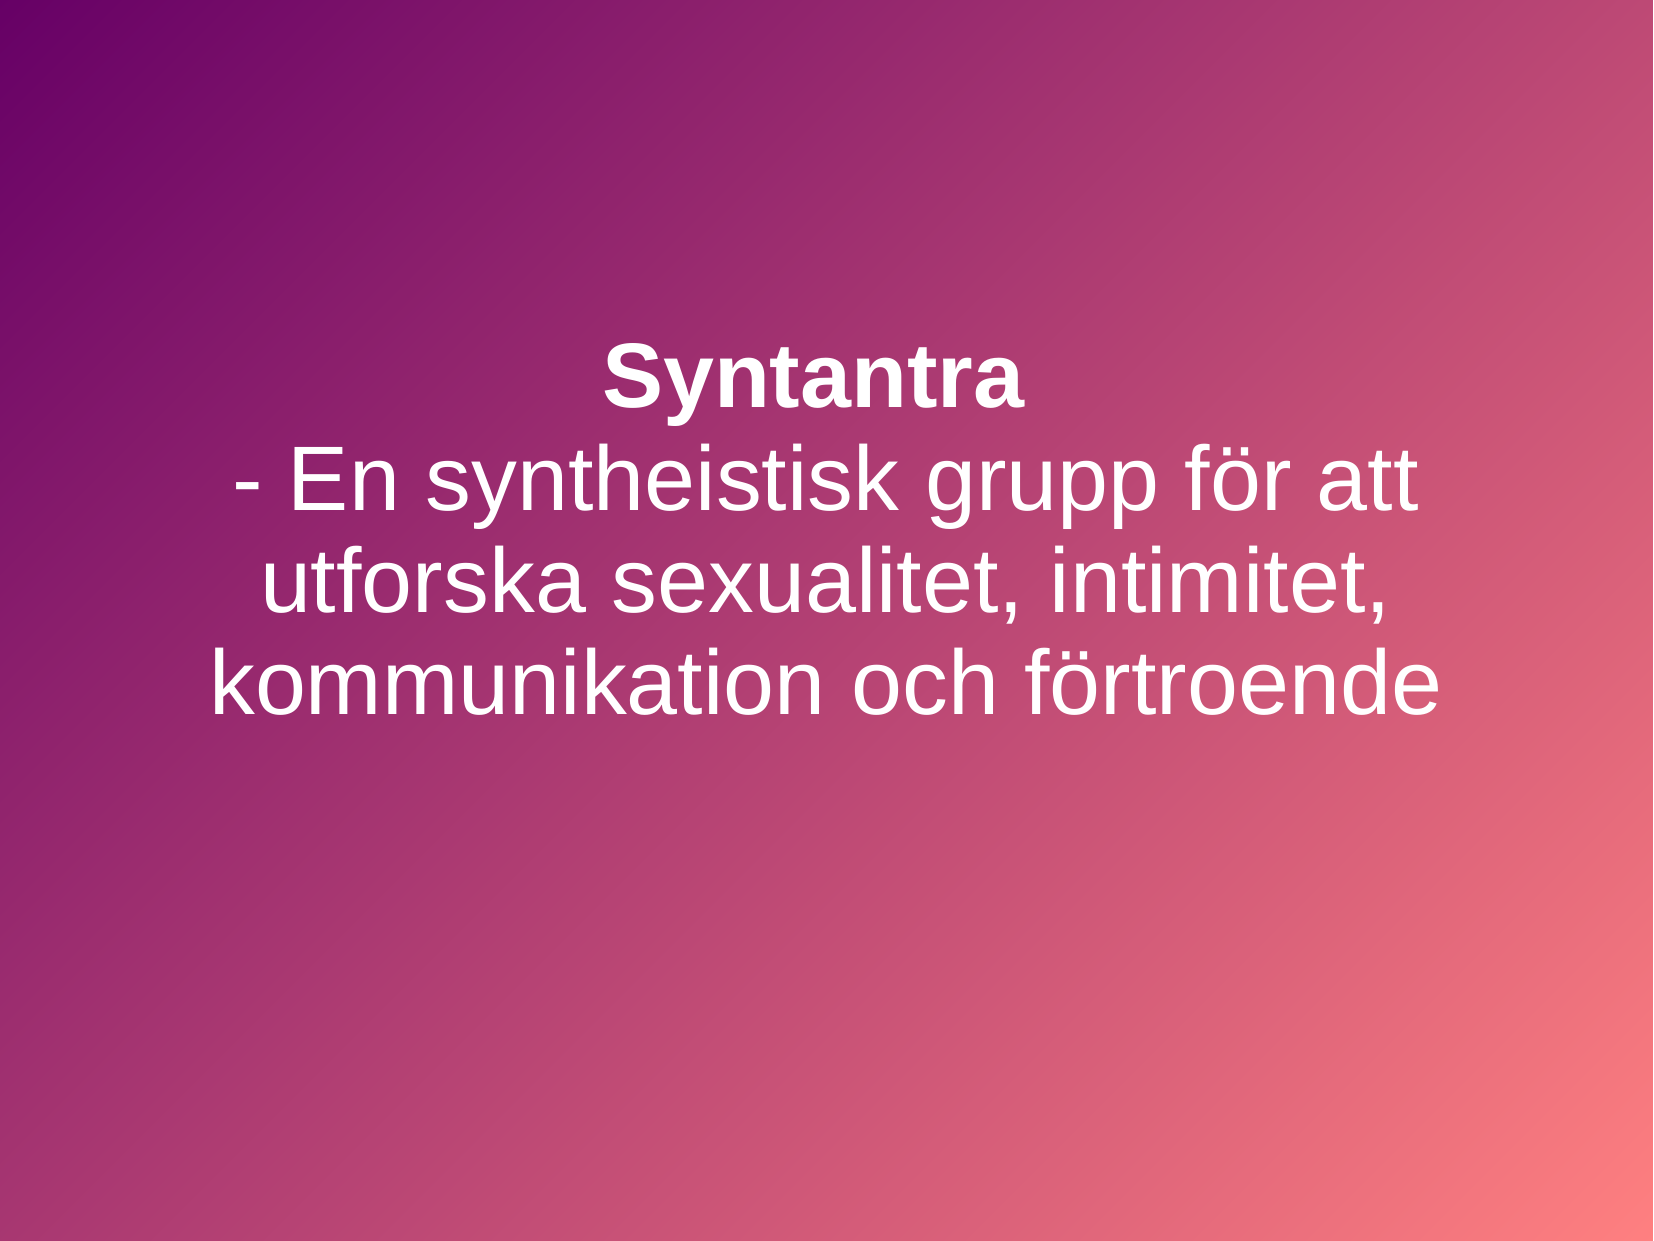

# Syntantra - En syntheistisk grupp för att utforska sexualitet, intimitet, kommunikation och förtroende